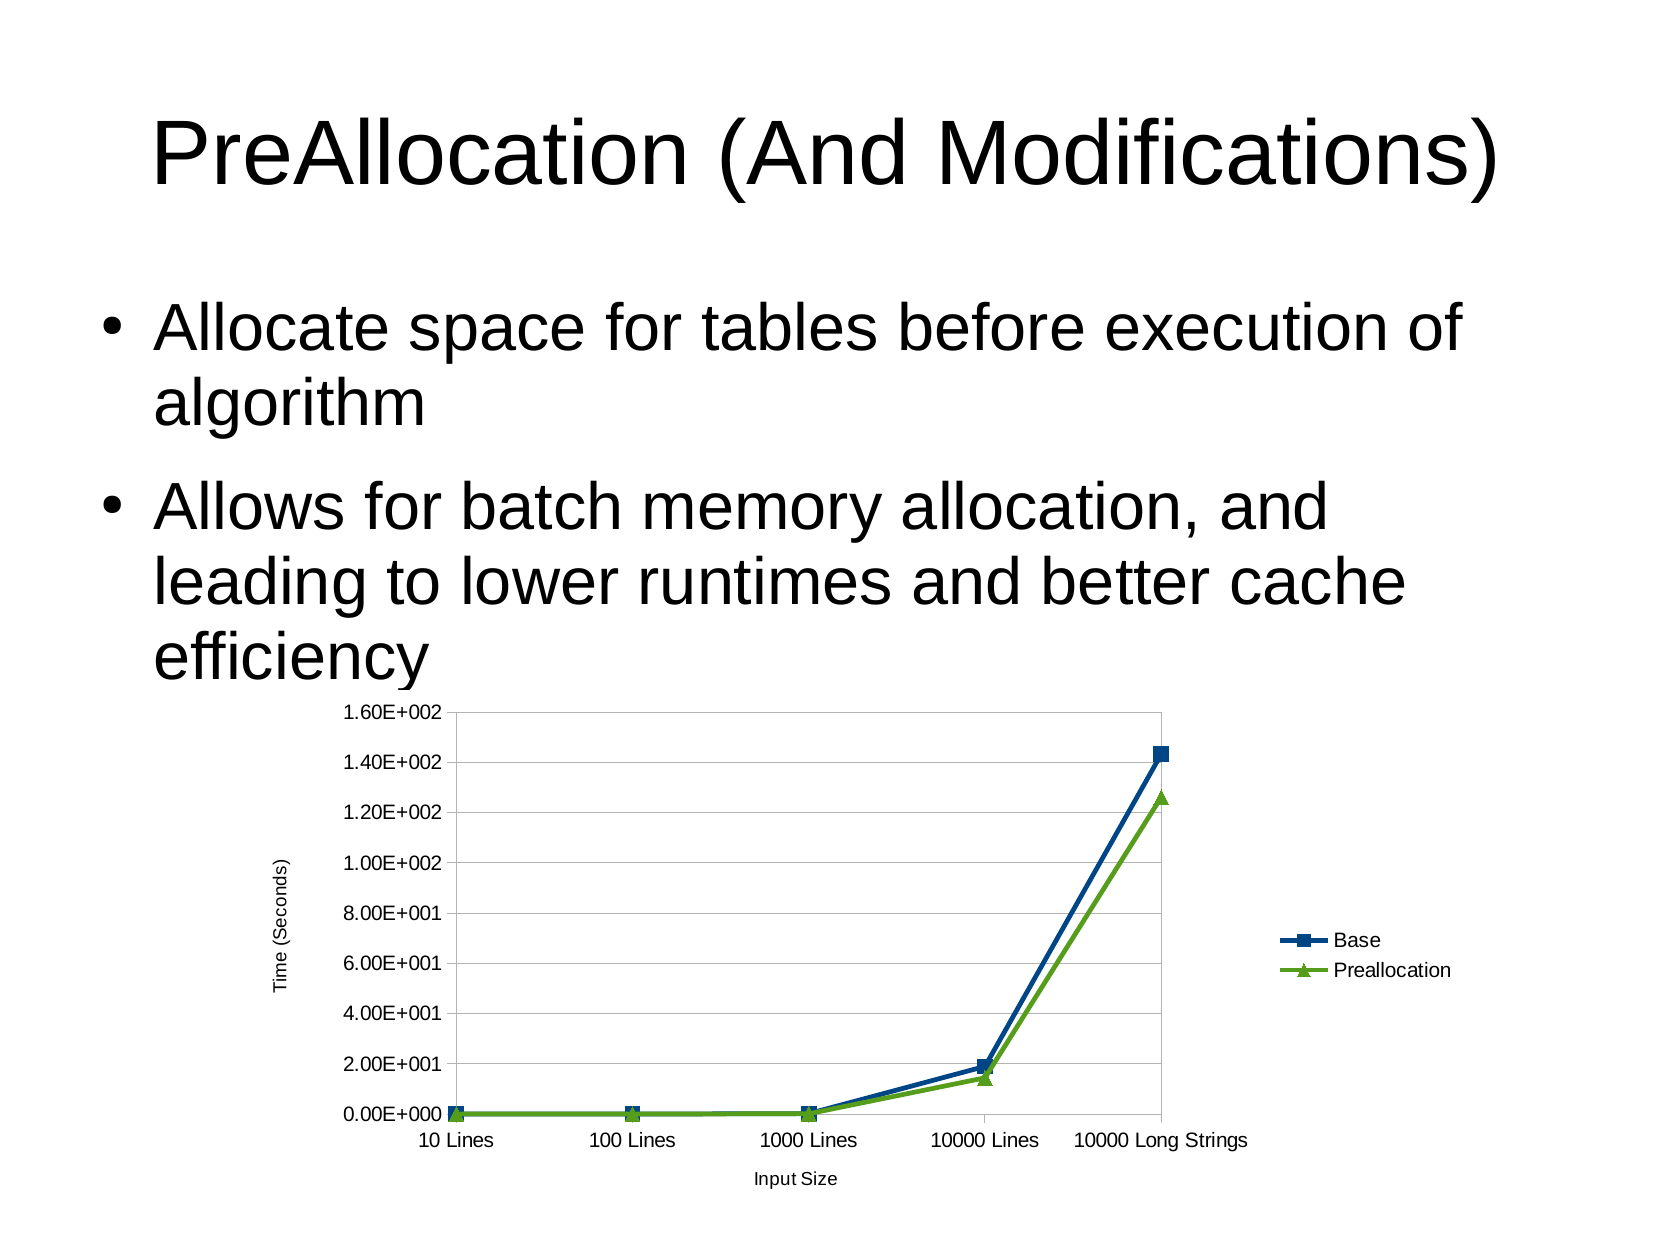

# PreAllocation (And Modifications)
Allocate space for tables before execution of algorithm
Allows for batch memory allocation, and leading to lower runtimes and better cache efficiency
### Chart
| Category | Base | Preallocation |
|---|---|---|
| 10 Lines | 2.00272e-05 | 1.5974e-05 |
| 100 Lines | 0.00482321 | 0.00155187 |
| 1000 Lines | 0.197557 | 0.145435 |
| 10000 Lines | 18.9861 | 14.4481 |
| 10000 Long Strings | 143.328 | 126.207 |